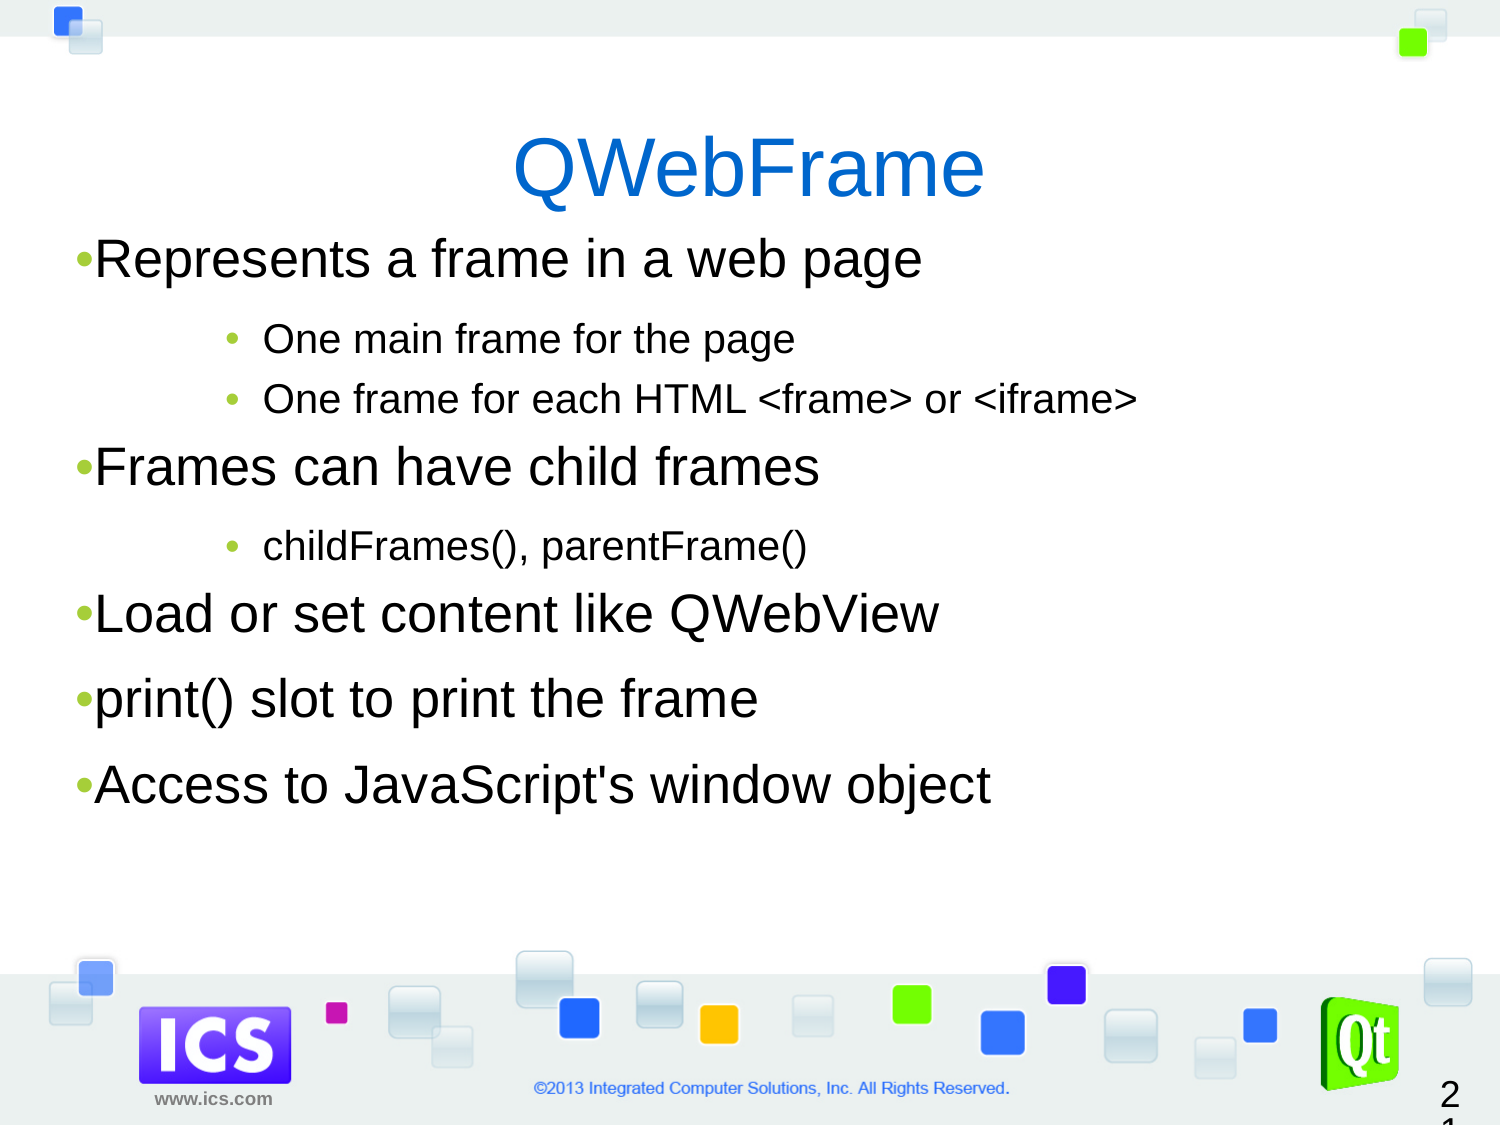

# QWebFrame
Represents a frame in a web page
One main frame for the page
One frame for each HTML <frame> or <iframe>
Frames can have child frames
childFrames(), parentFrame()
Load or set content like QWebView
print() slot to print the frame
Access to JavaScript's window object